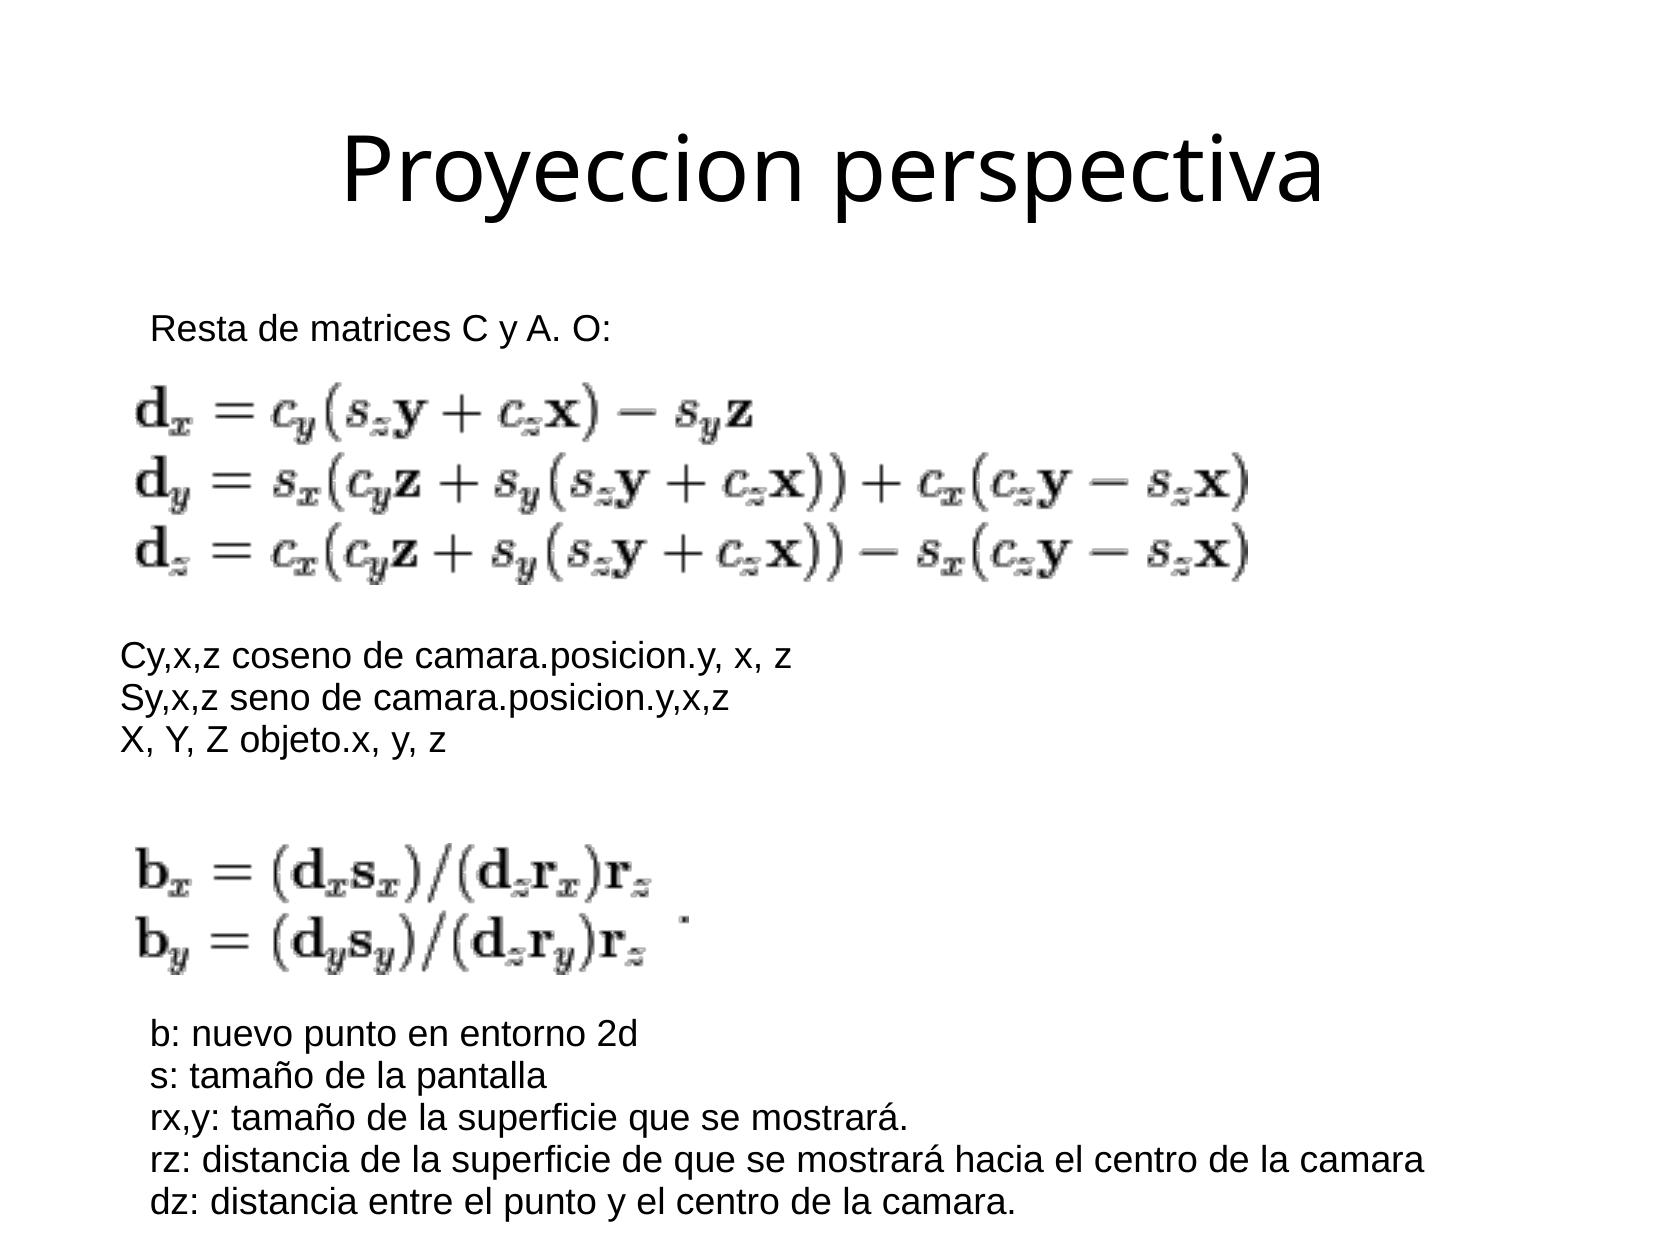

# Proyeccion perspectiva
	Resta de matrices C y A. O:
Cy,x,z coseno de camara.posicion.y, x, z
Sy,x,z seno de camara.posicion.y,x,z
X, Y, Z objeto.x, y, z
b: nuevo punto en entorno 2d
s: tamaño de la pantalla
rx,y: tamaño de la superficie que se mostrará.
rz: distancia de la superficie de que se mostrará hacia el centro de la camara
dz: distancia entre el punto y el centro de la camara.